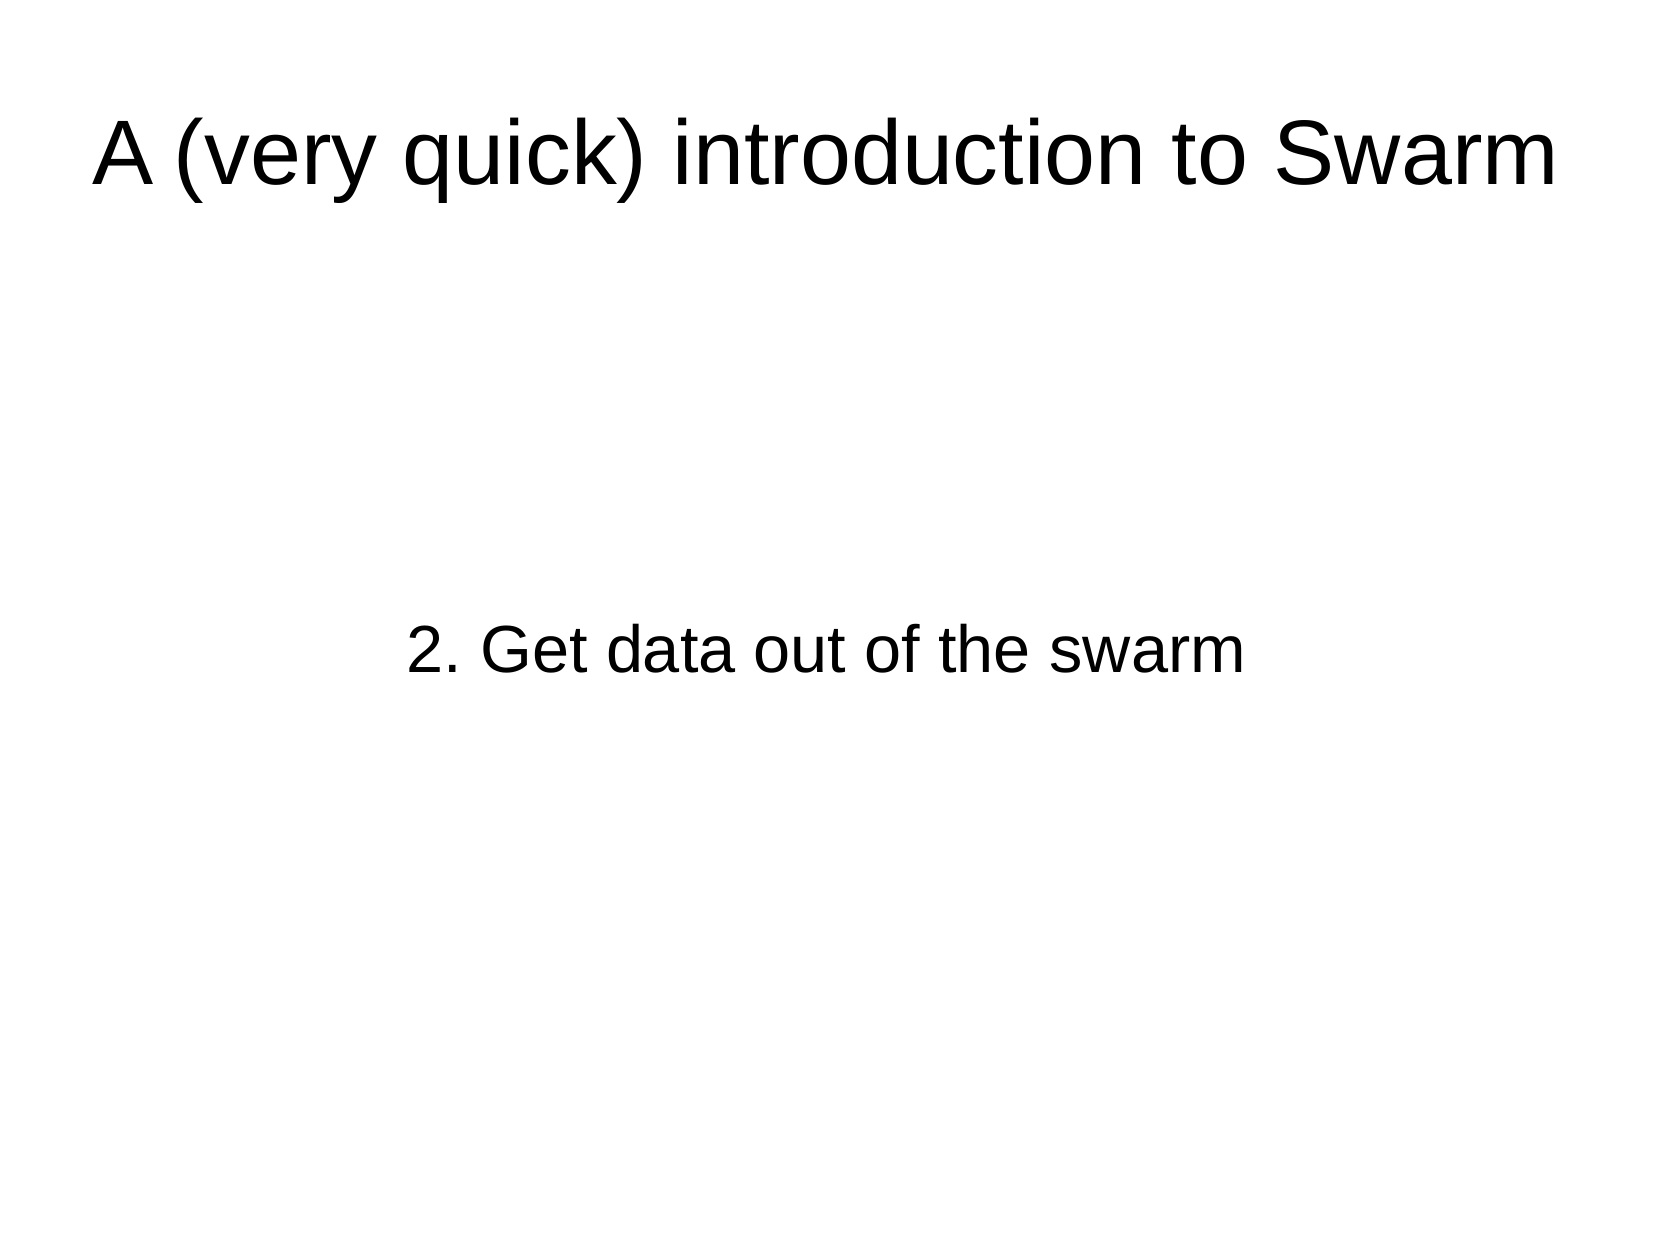

# A (very quick) introduction to Swarm
2. Get data out of the swarm